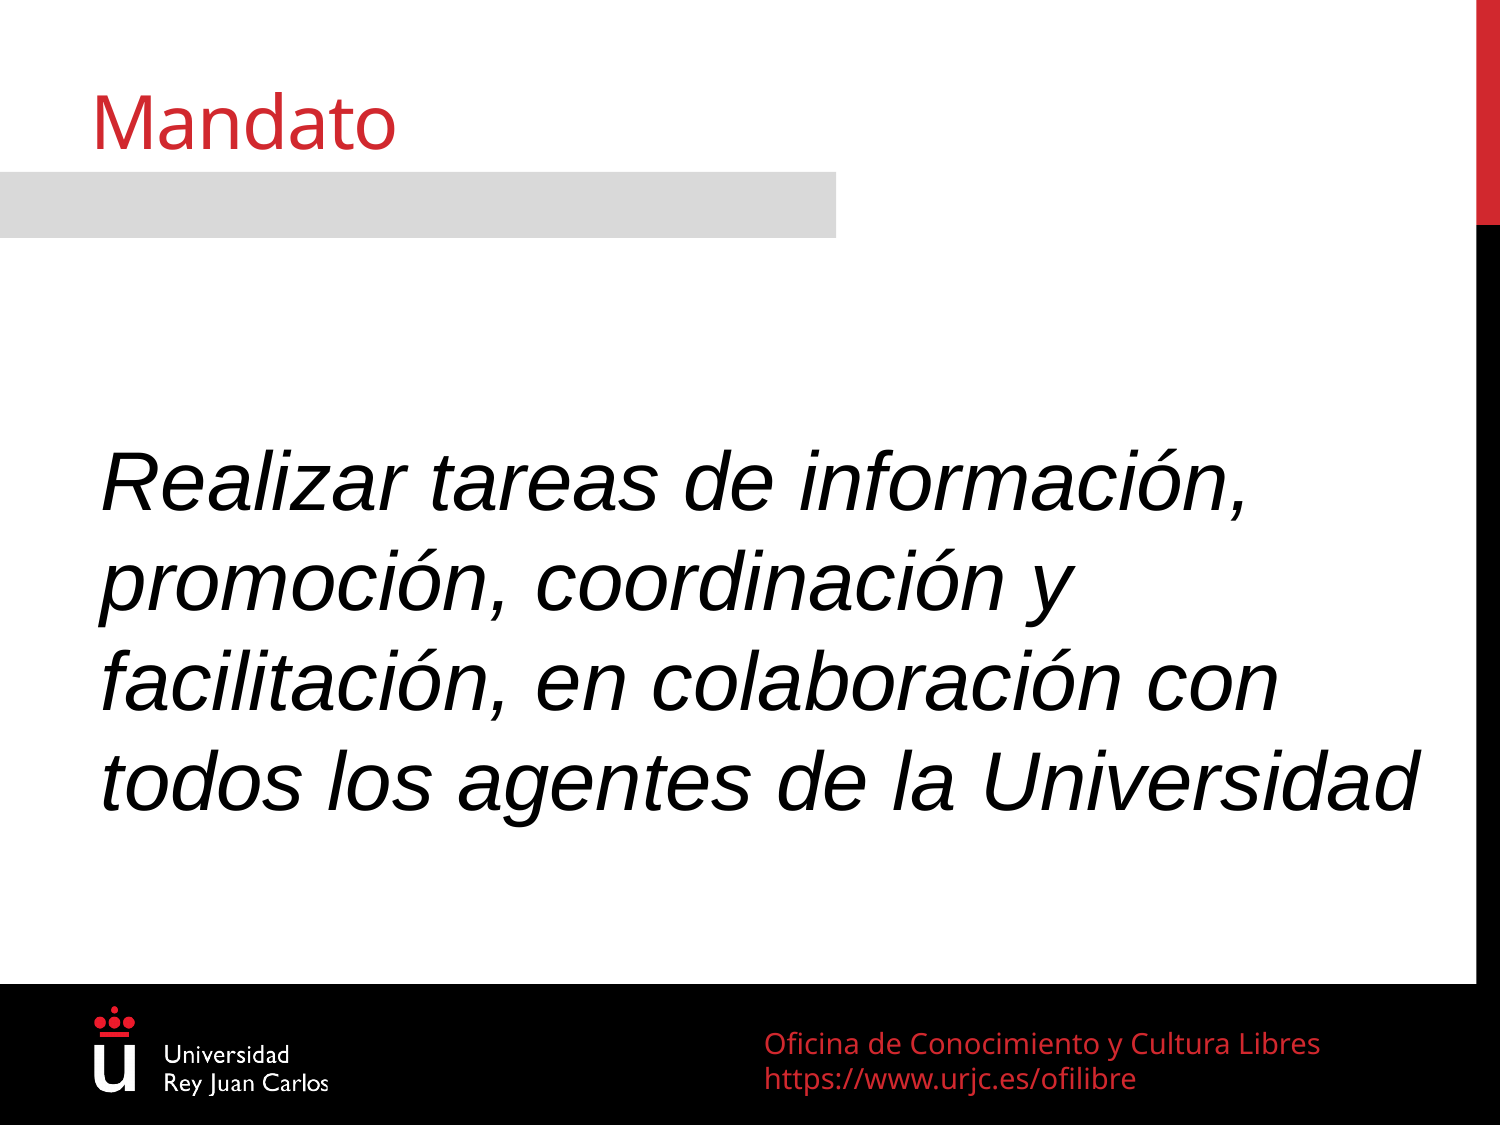

Mandato
# Realizar tareas de información, promoción, coordinación y facilitación, en colaboración con todos los agentes de la Universidad
Oficina de Conocimiento y Cultura Libres
https://www.urjc.es/ofilibre